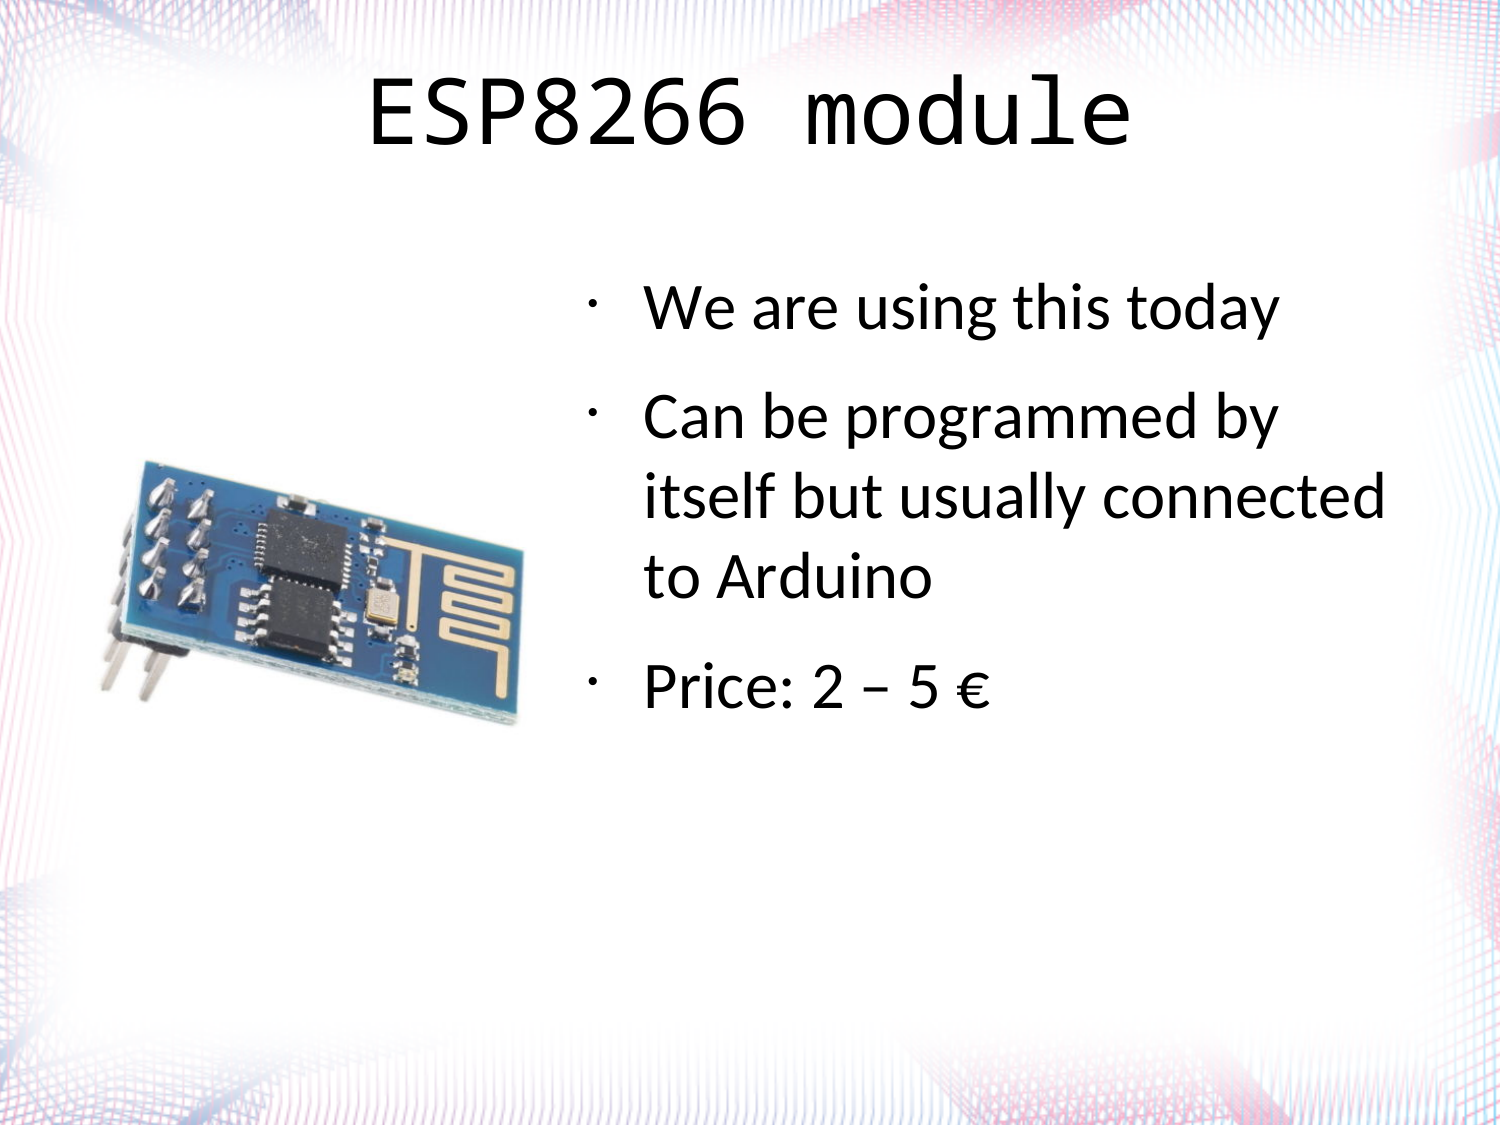

# ESP8266 module
We are using this today
Can be programmed by itself but usually connected to Arduino
Price: 2 – 5 €